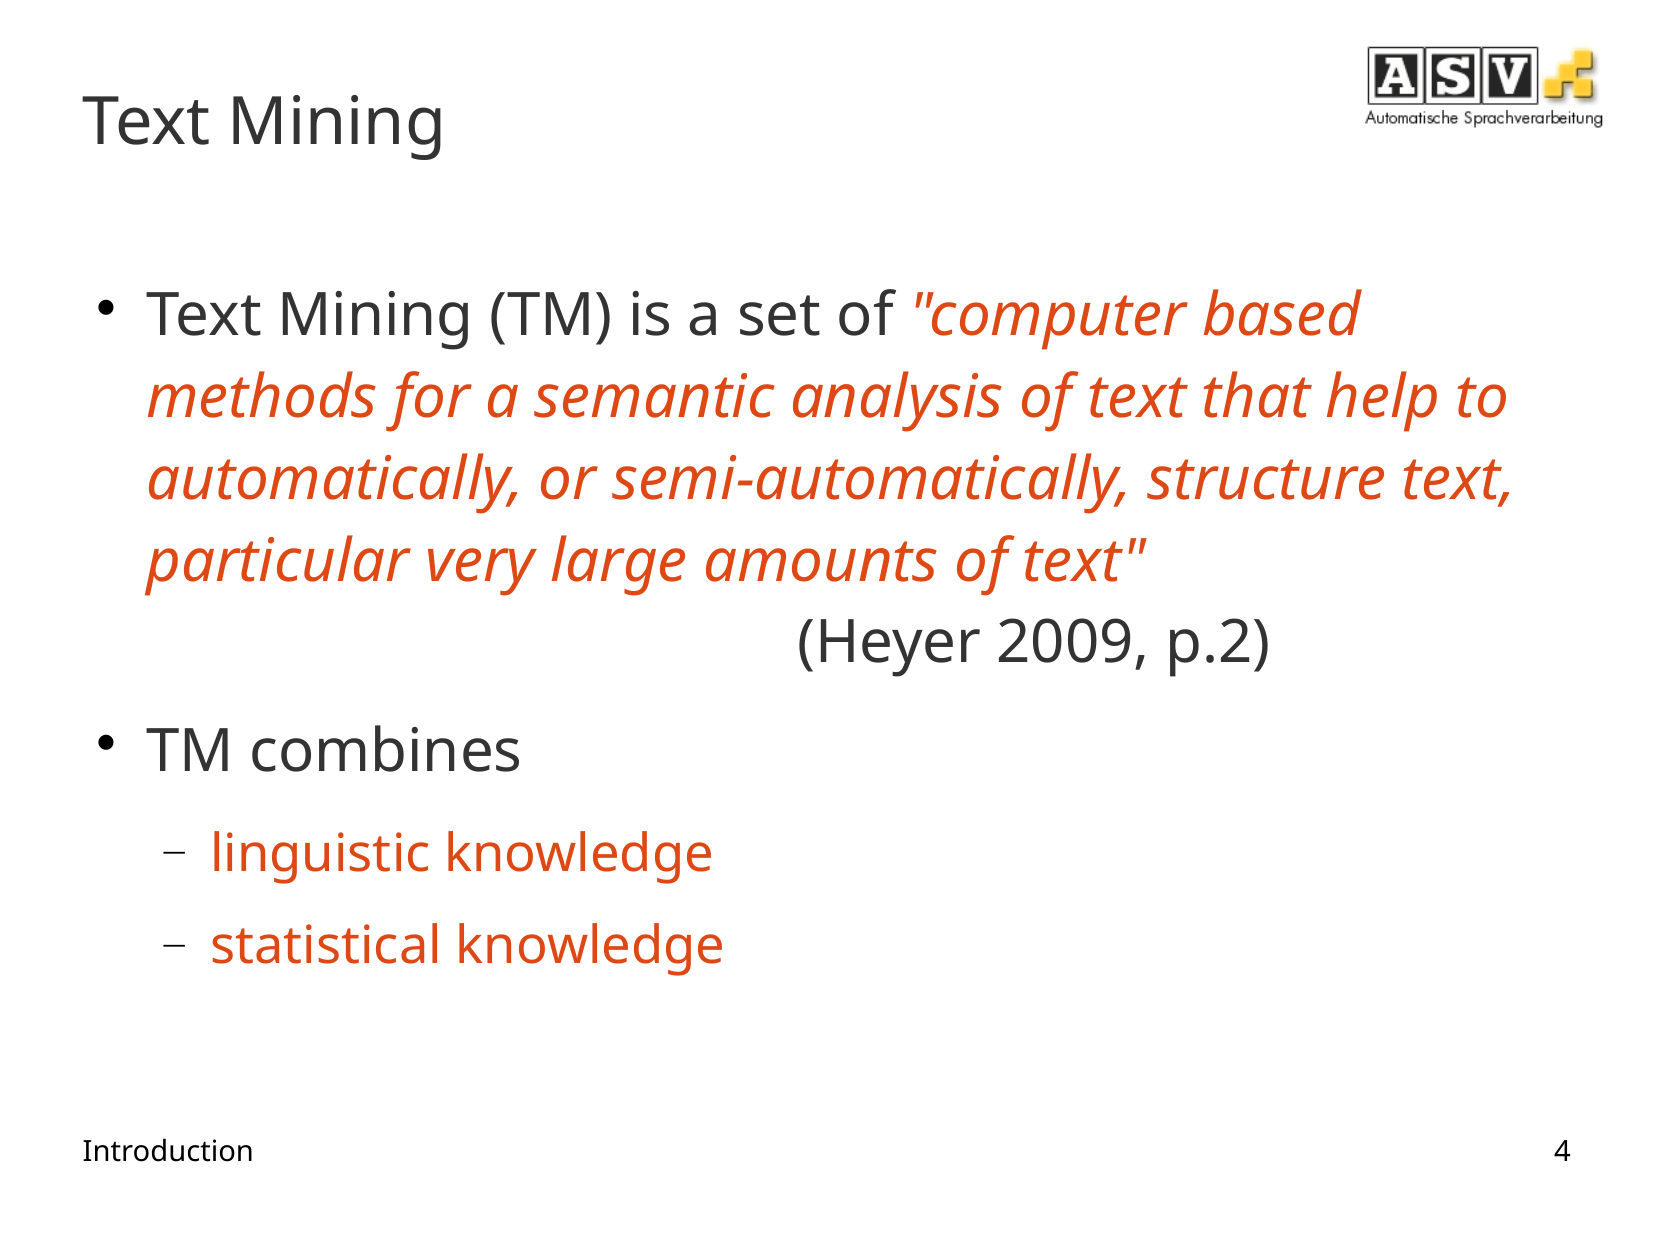

# Text Mining
Text Mining (TM) is a set of "computer based methods for a semantic analysis of text that help to automatically, or semi-automatically, structure text, particular very large amounts of text"
 (Heyer 2009, p.2)
TM combines
linguistic knowledge
statistical knowledge
Introduction
4